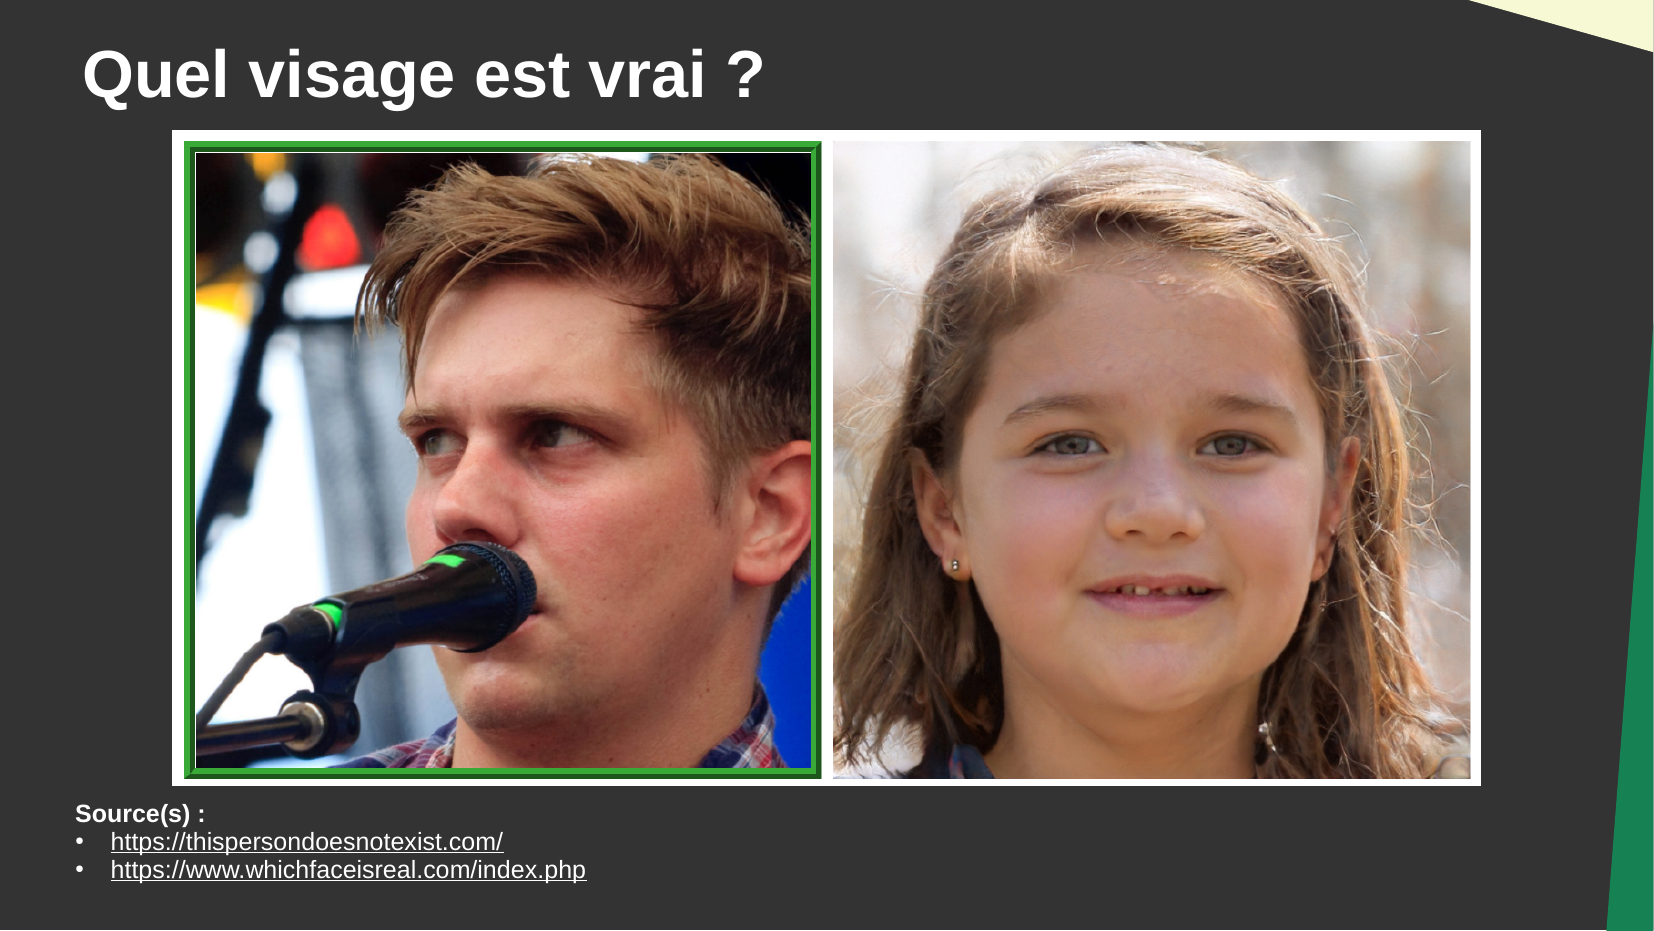

# Quel visage est vrai ?
Source(s) :
https://thispersondoesnotexist.com/
https://www.whichfaceisreal.com/index.php